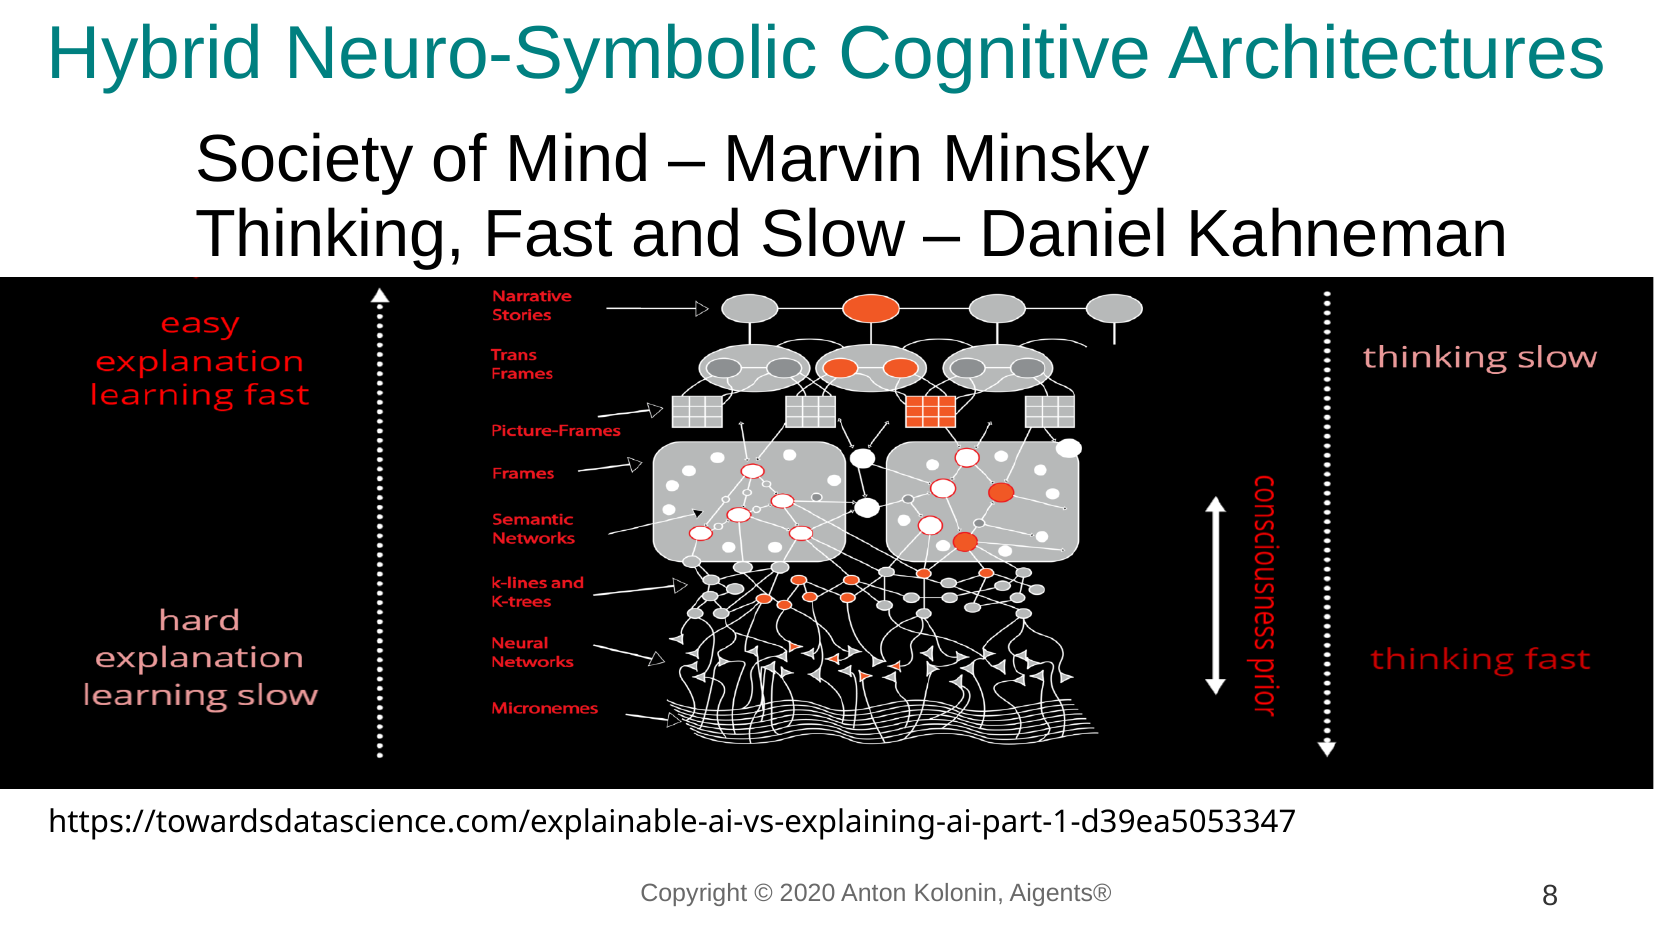

Hybrid Neuro-Symbolic Cognitive Architectures
Society of Mind – Marvin Minsky
Thinking, Fast and Slow – Daniel Kahneman
https://towardsdatascience.com/explainable-ai-vs-explaining-ai-part-1-d39ea5053347
Copyright © 2020 Anton Kolonin, Aigents®
8